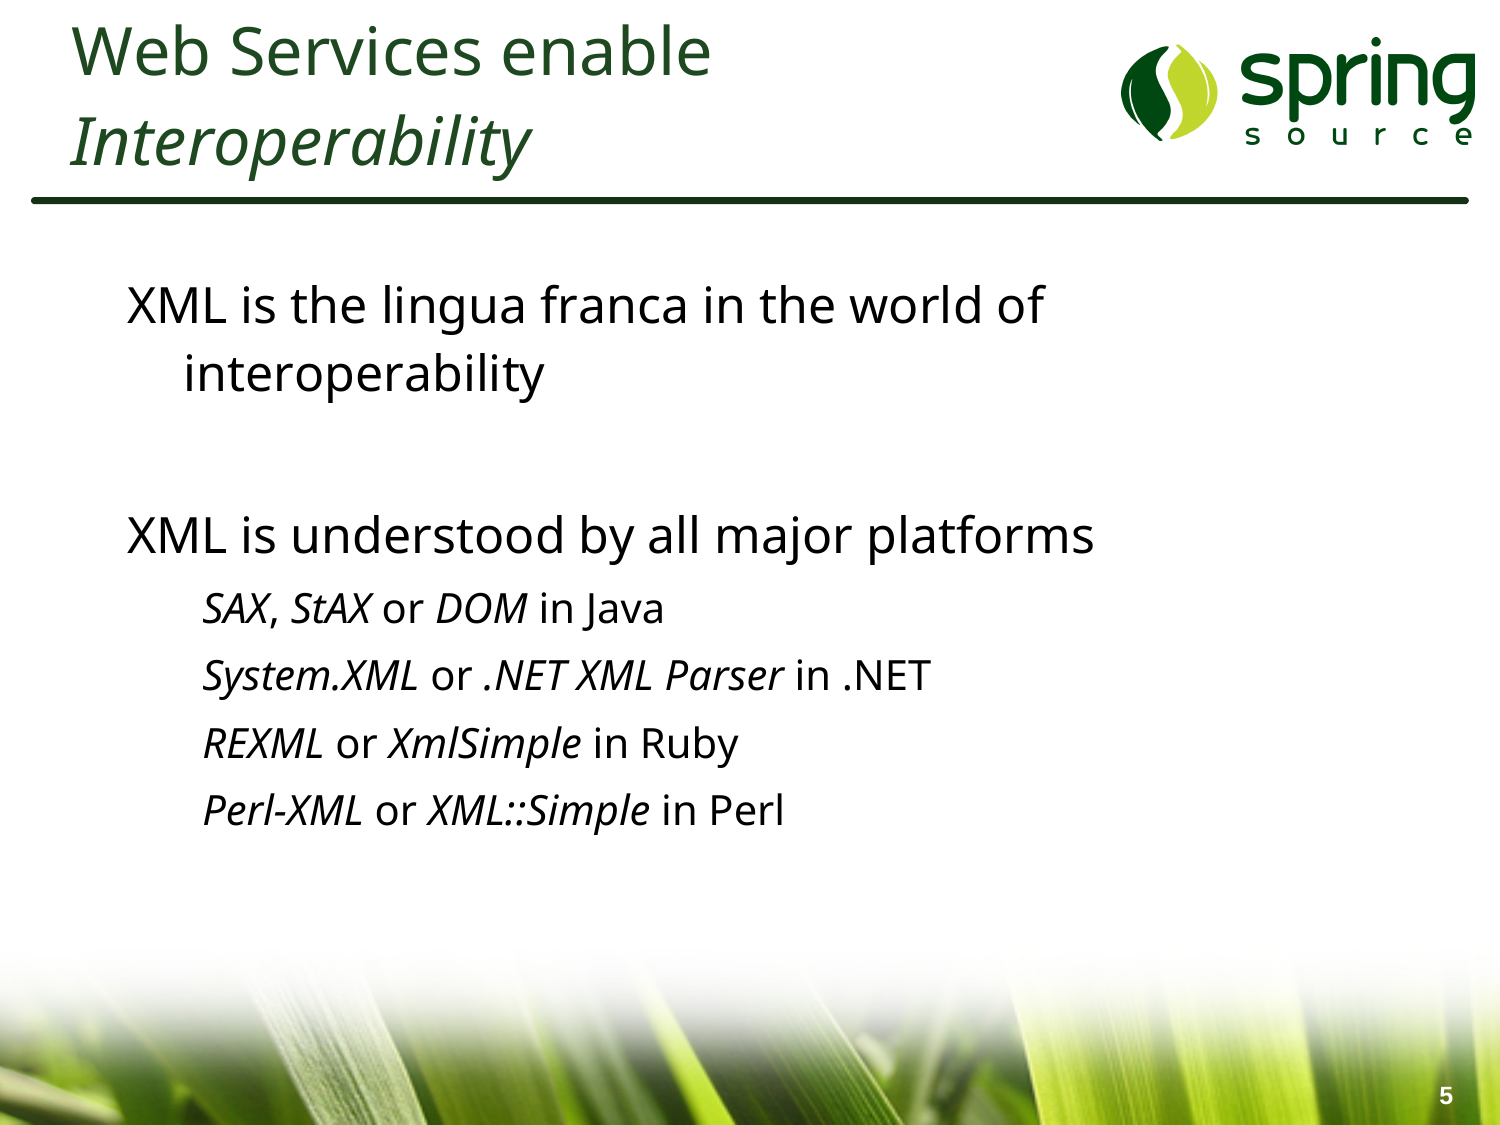

# Web Services enable Interoperability
XML is the lingua franca in the world of interoperability
XML is understood by all major platforms
SAX, StAX or DOM in Java
System.XML or .NET XML Parser in .NET
REXML or XmlSimple in Ruby
Perl-XML or XML::Simple in Perl